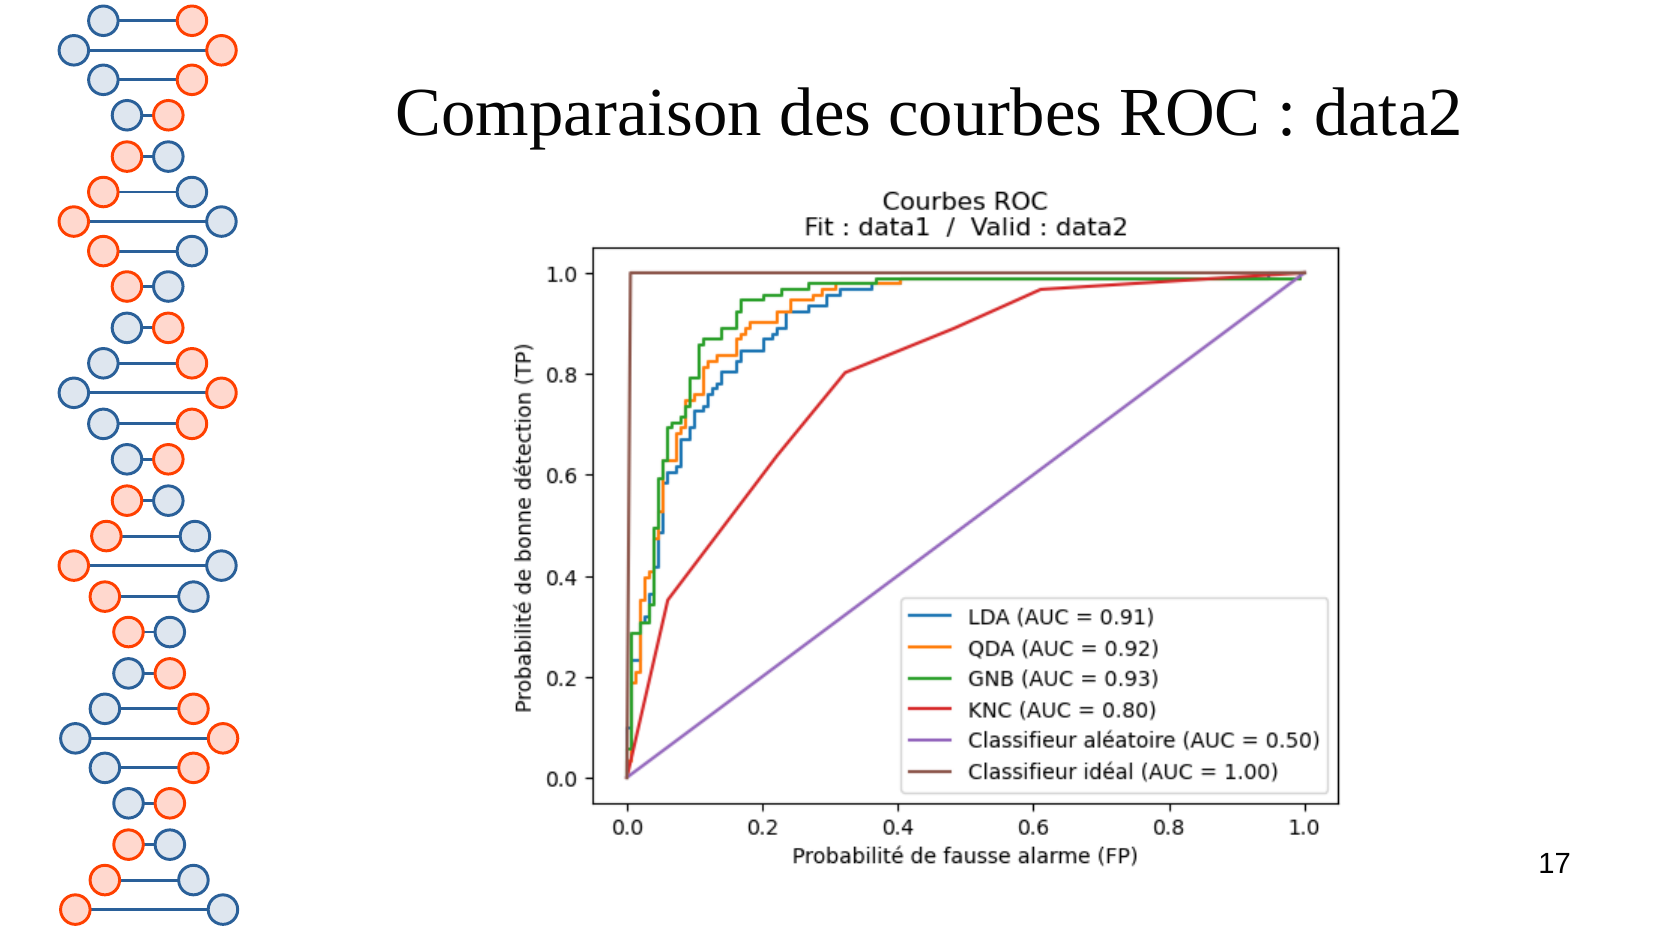

# Comparaison des courbes ROC : data2
17